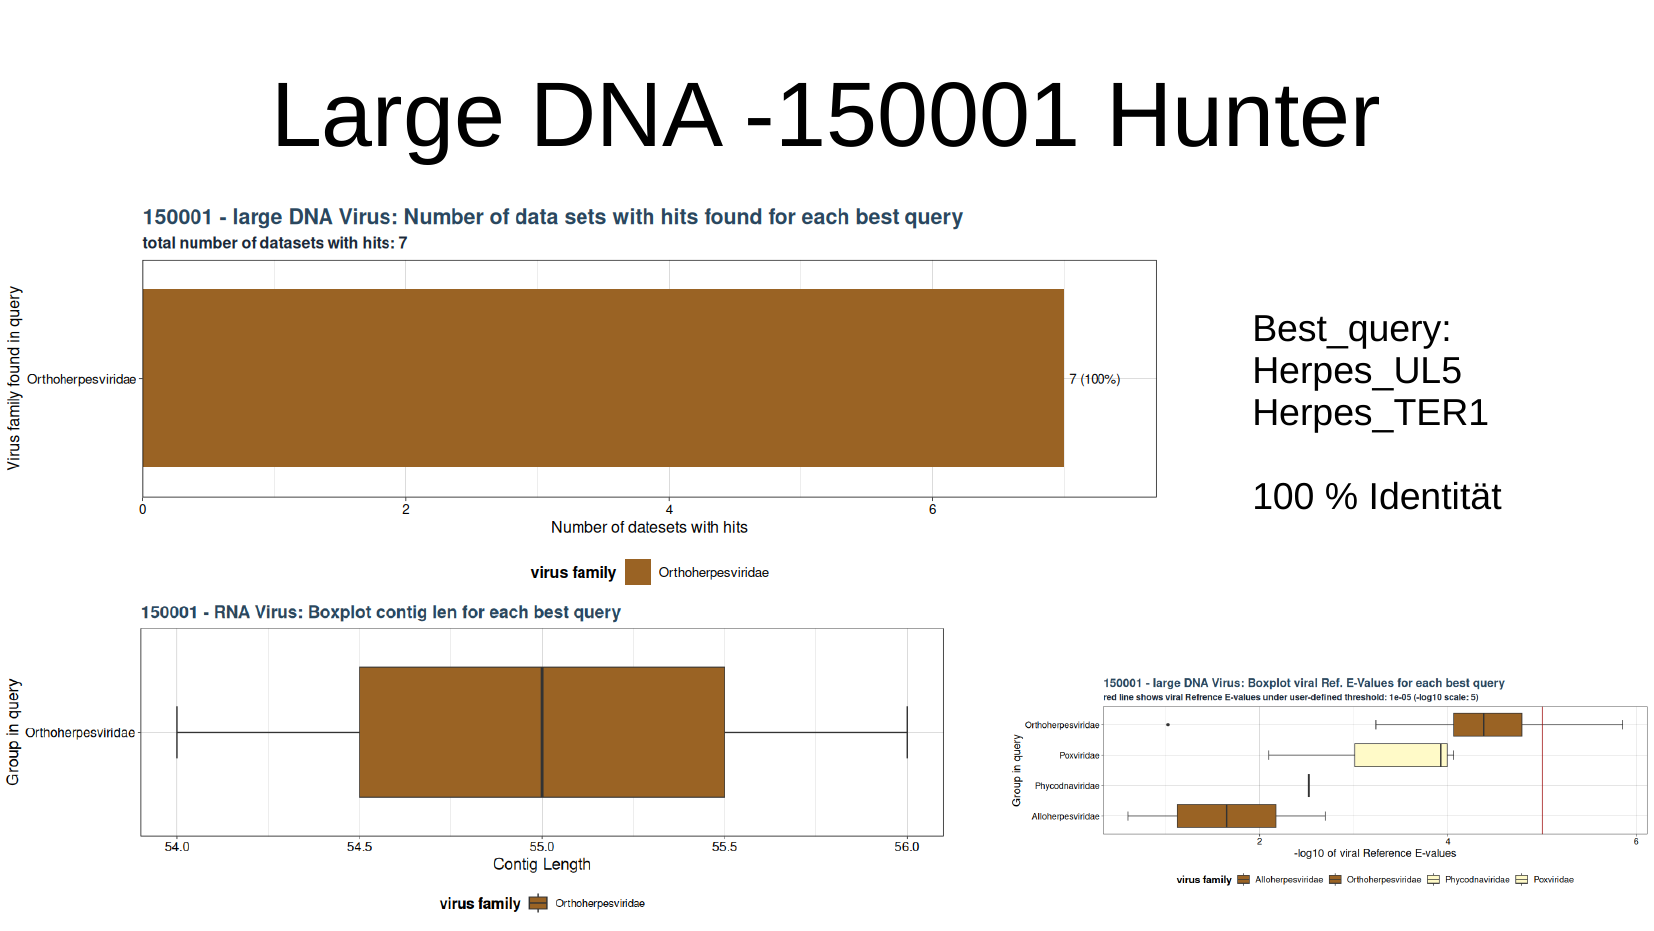

# Large DNA -150001 Hunter
Best_query:
Herpes_UL5
Herpes_TER1
100 % Identität